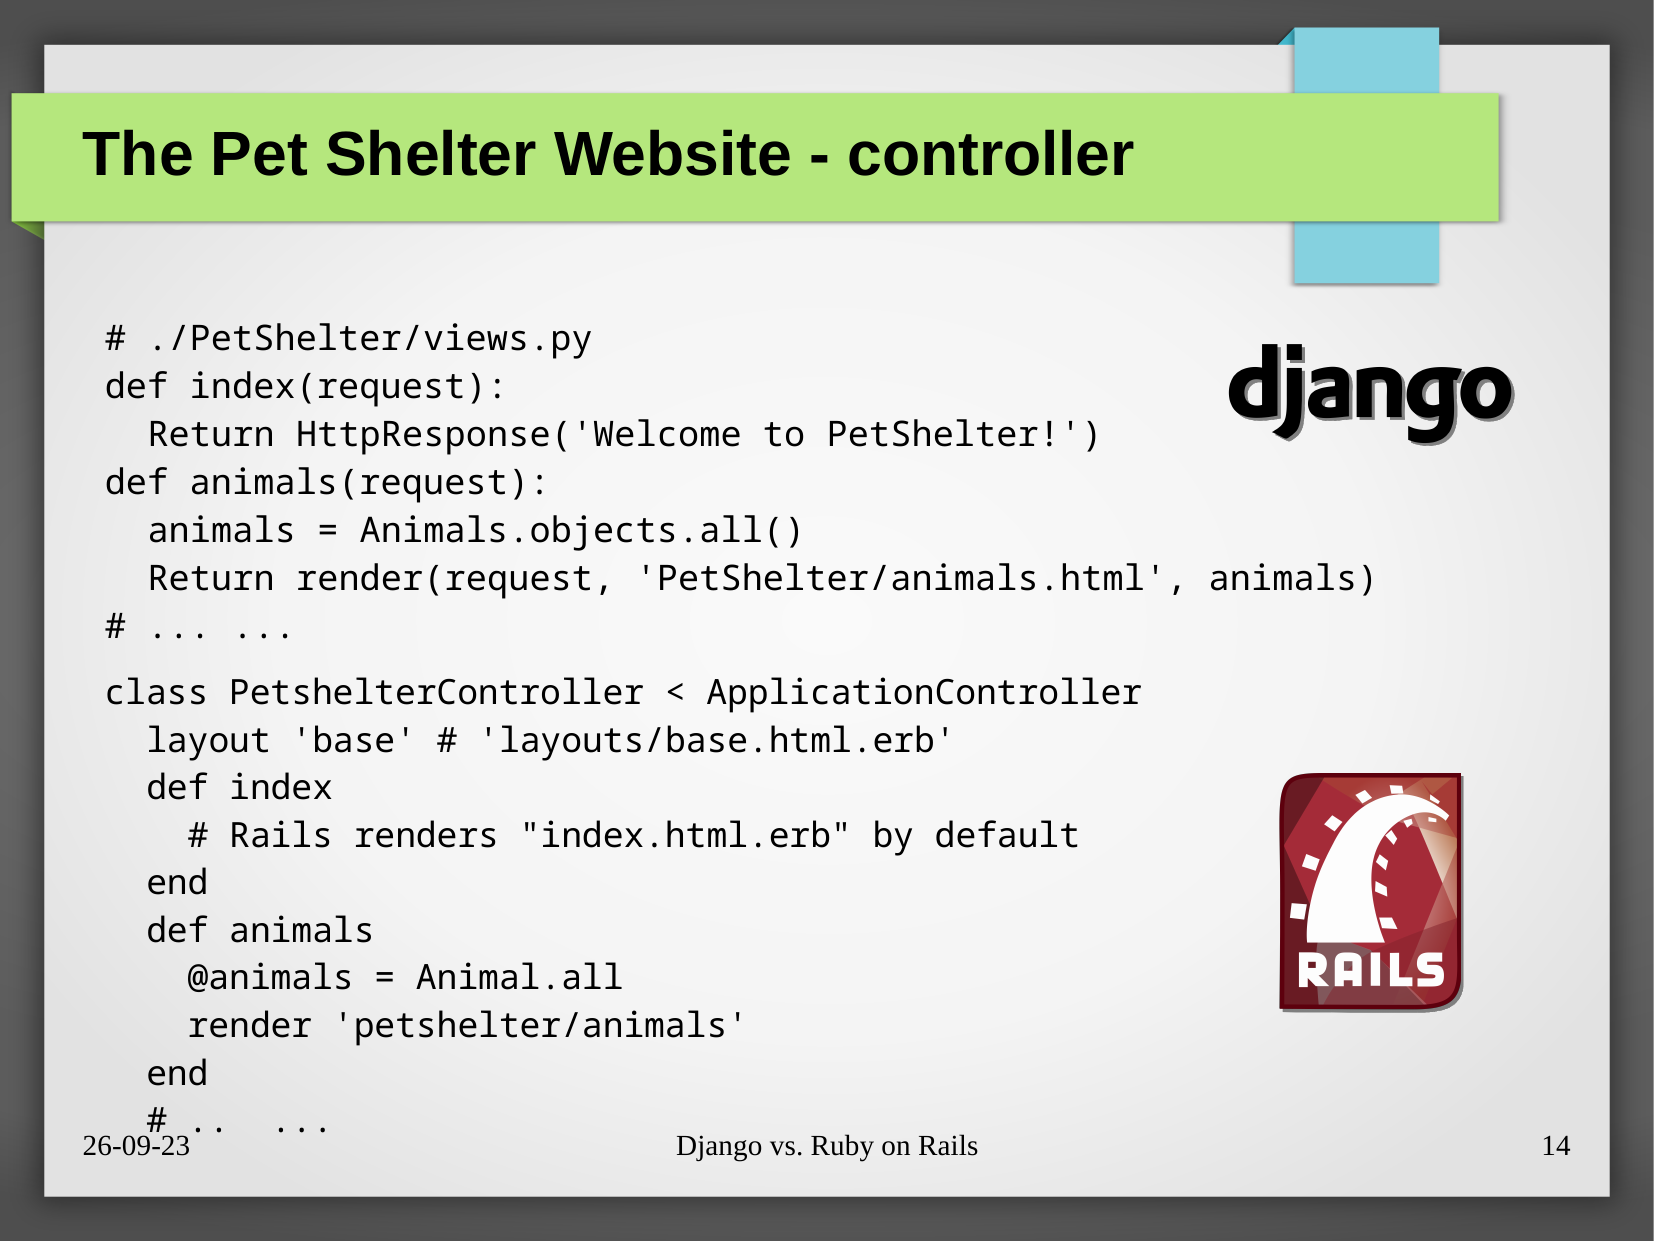

# The Pet Shelter Website - controller
# ./PetShelter/views.py
def index(request):
 Return HttpResponse('Welcome to PetShelter!')
def animals(request):
 animals = Animals.objects.all()
 Return render(request, 'PetShelter/animals.html', animals)
# ... ...
class PetshelterController < ApplicationController
 layout 'base' # 'layouts/base.html.erb'
 def index
 # Rails renders "index.html.erb" by default
 end
 def animals
 @animals = Animal.all
 render 'petshelter/animals'
 end
 # .. ...
Django vs. Ruby on Rails
14